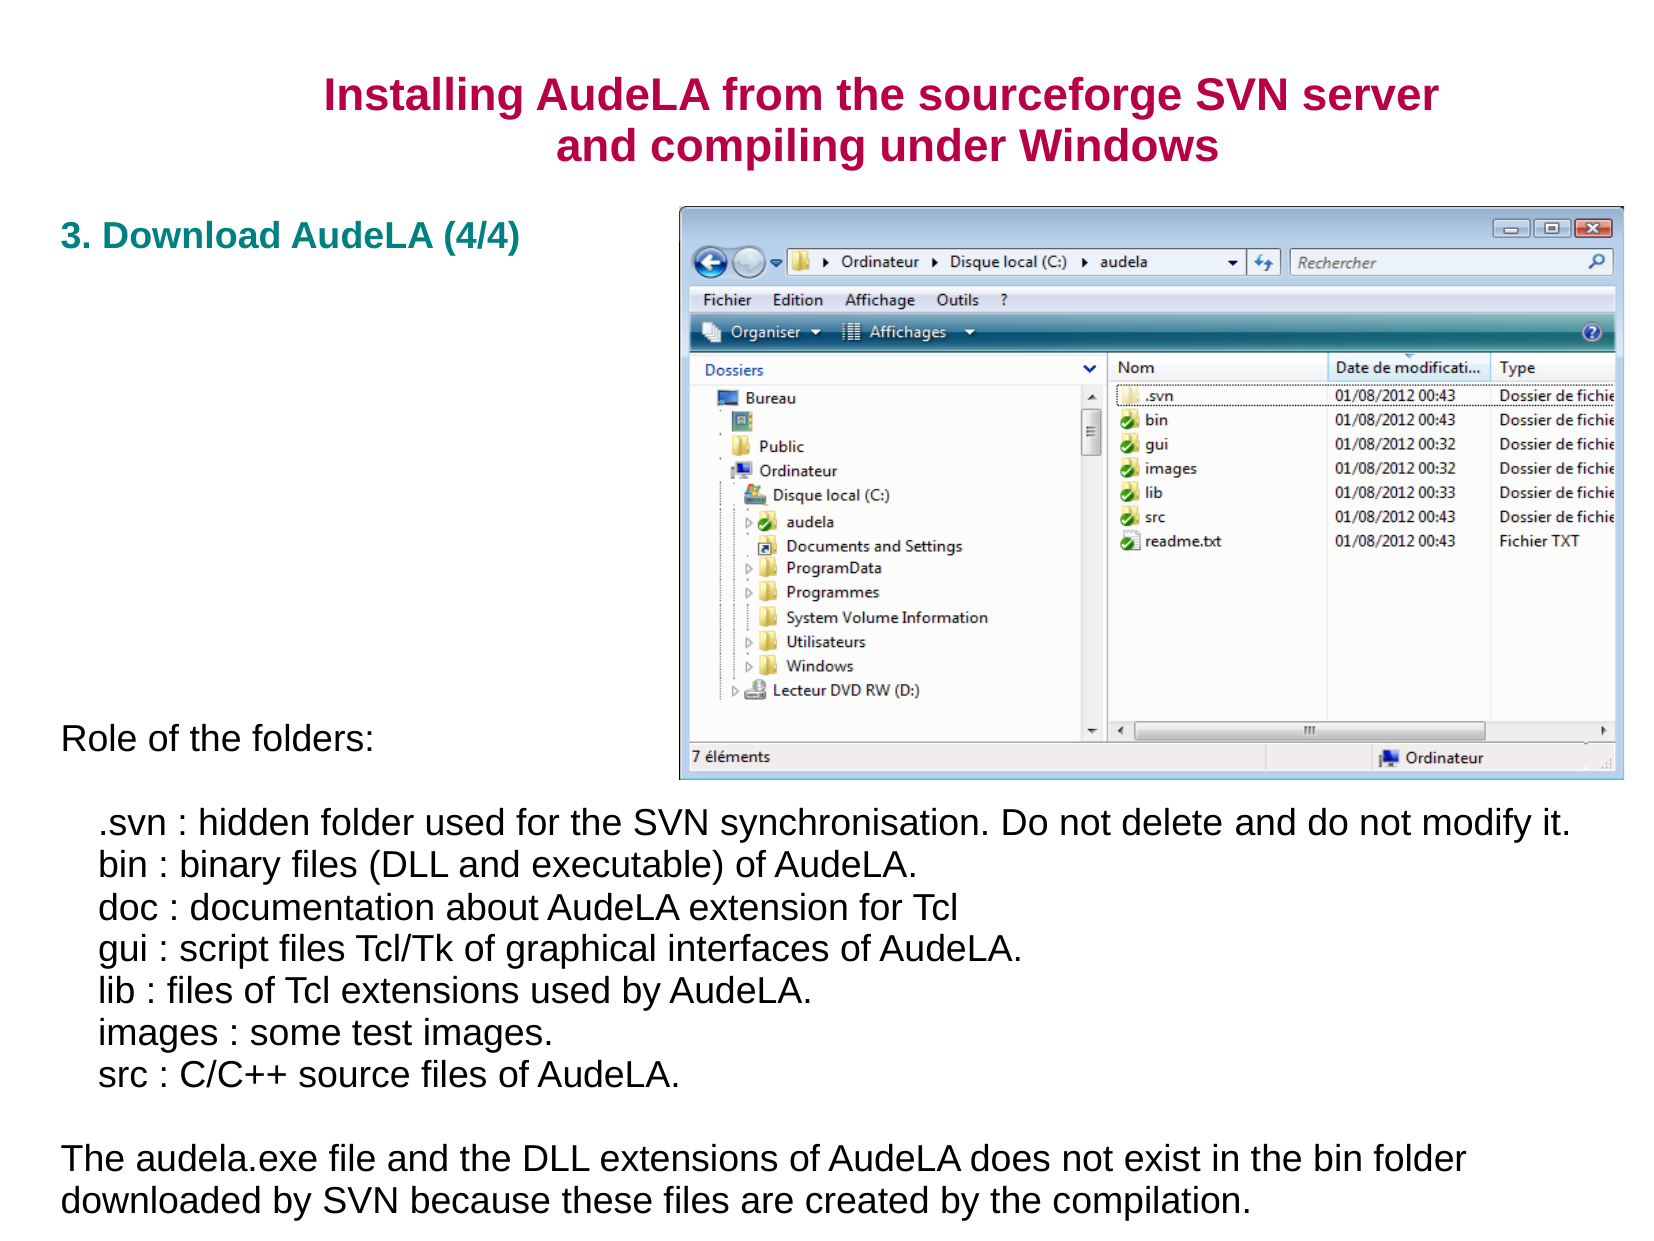

Installing AudeLA from the sourceforge SVN server
and compiling under Windows
3. Download AudeLA (4/4)
Role of the folders:
.svn : hidden folder used for the SVN synchronisation. Do not delete and do not modify it.
bin : binary files (DLL and executable) of AudeLA.
doc : documentation about AudeLA extension for Tcl
gui : script files Tcl/Tk of graphical interfaces of AudeLA.
lib : files of Tcl extensions used by AudeLA.
images : some test images.
src : C/C++ source files of AudeLA.
The audela.exe file and the DLL extensions of AudeLA does not exist in the bin folder
downloaded by SVN because these files are created by the compilation.